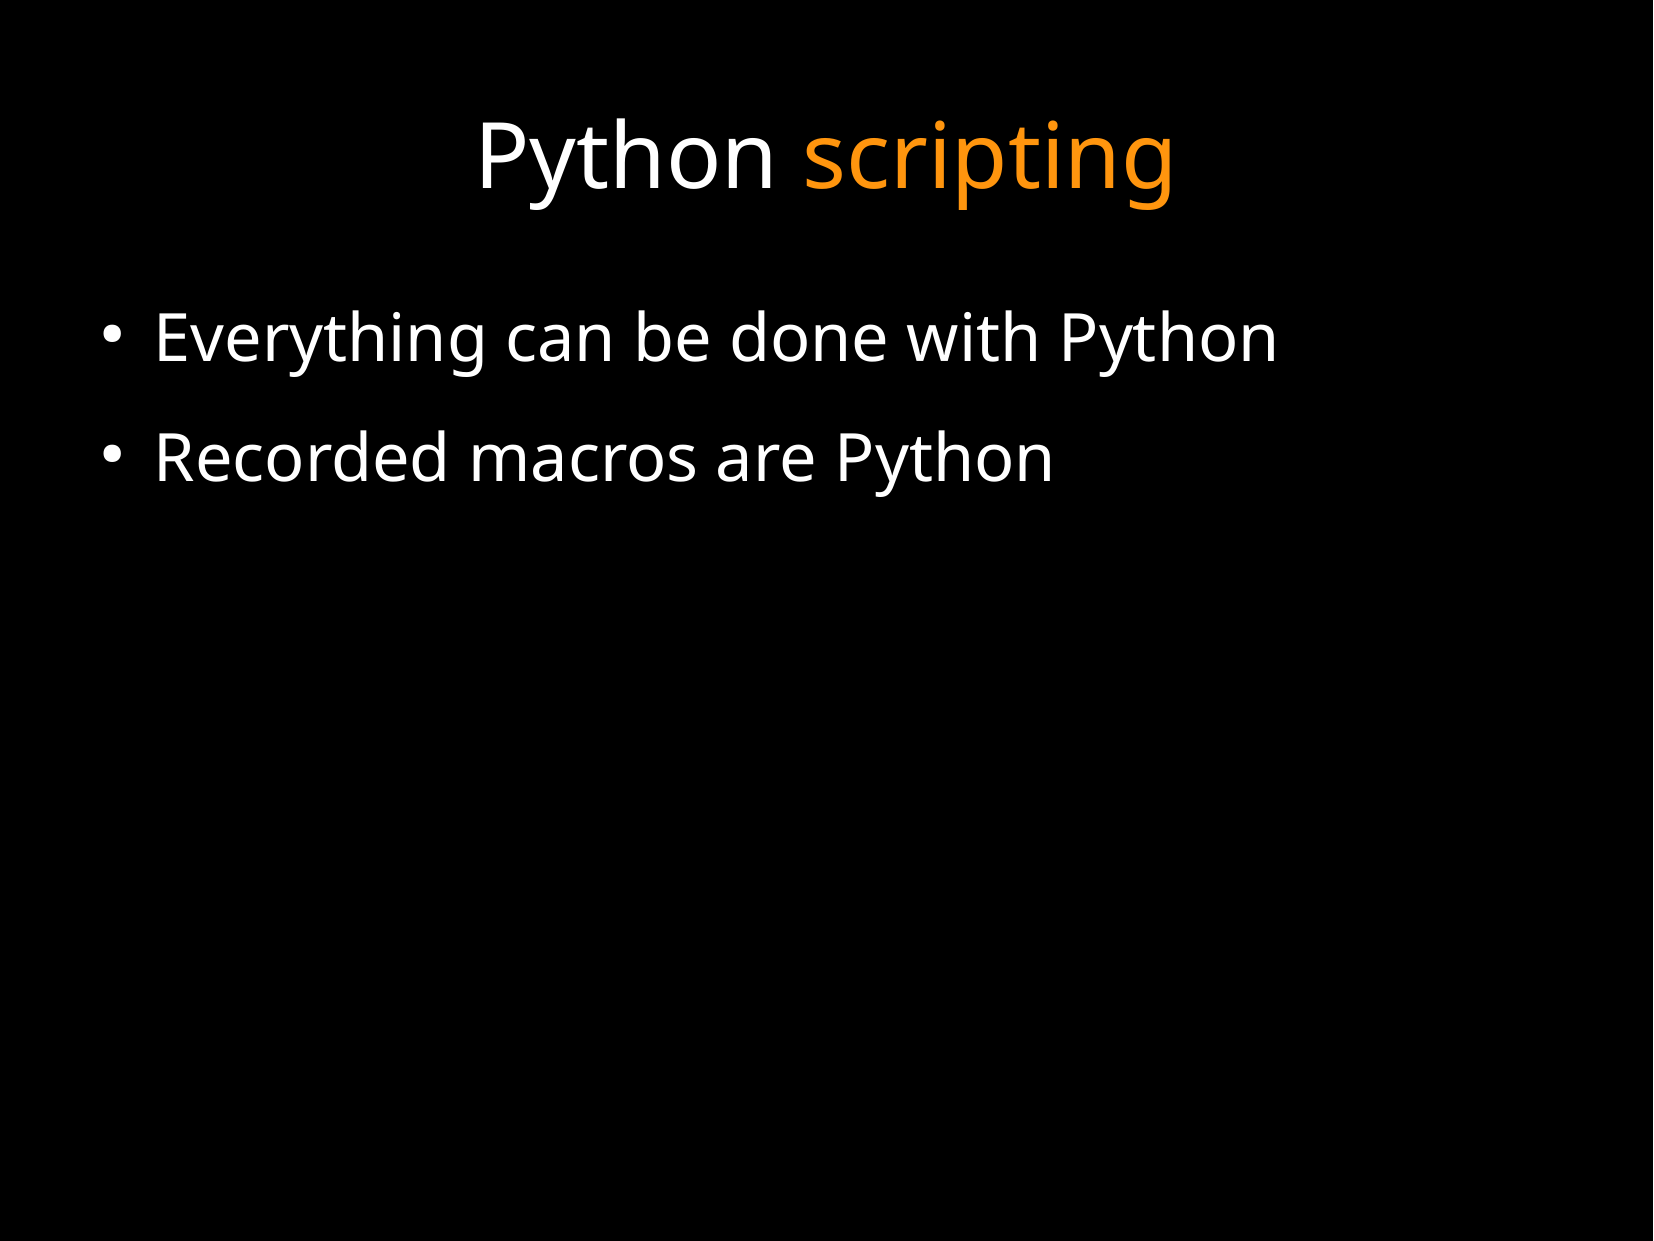

# Python scripting
Everything can be done with Python
Recorded macros are Python